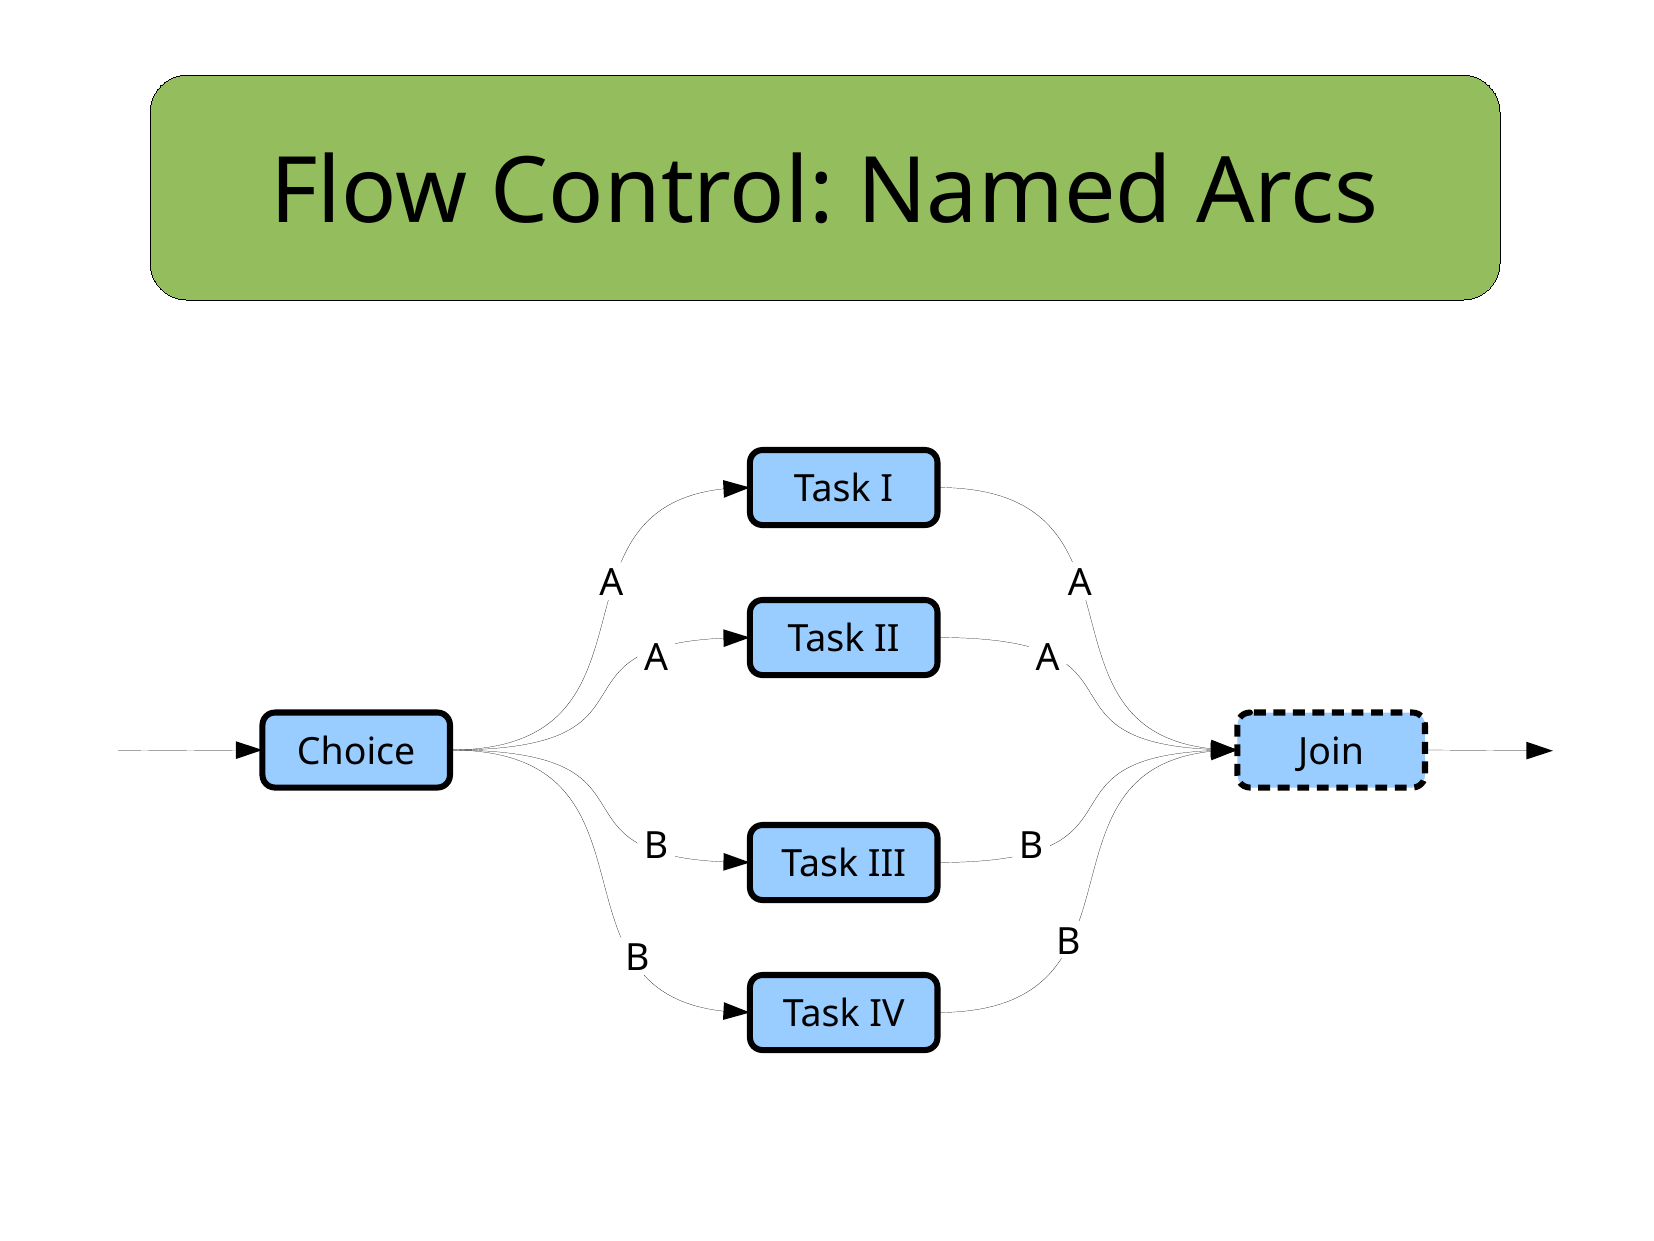

Flow Control: Named Arcs
Task I
A
A
A
A
Task II
A
A
Choice
Join
B
B
Task III
B
B
Task IV